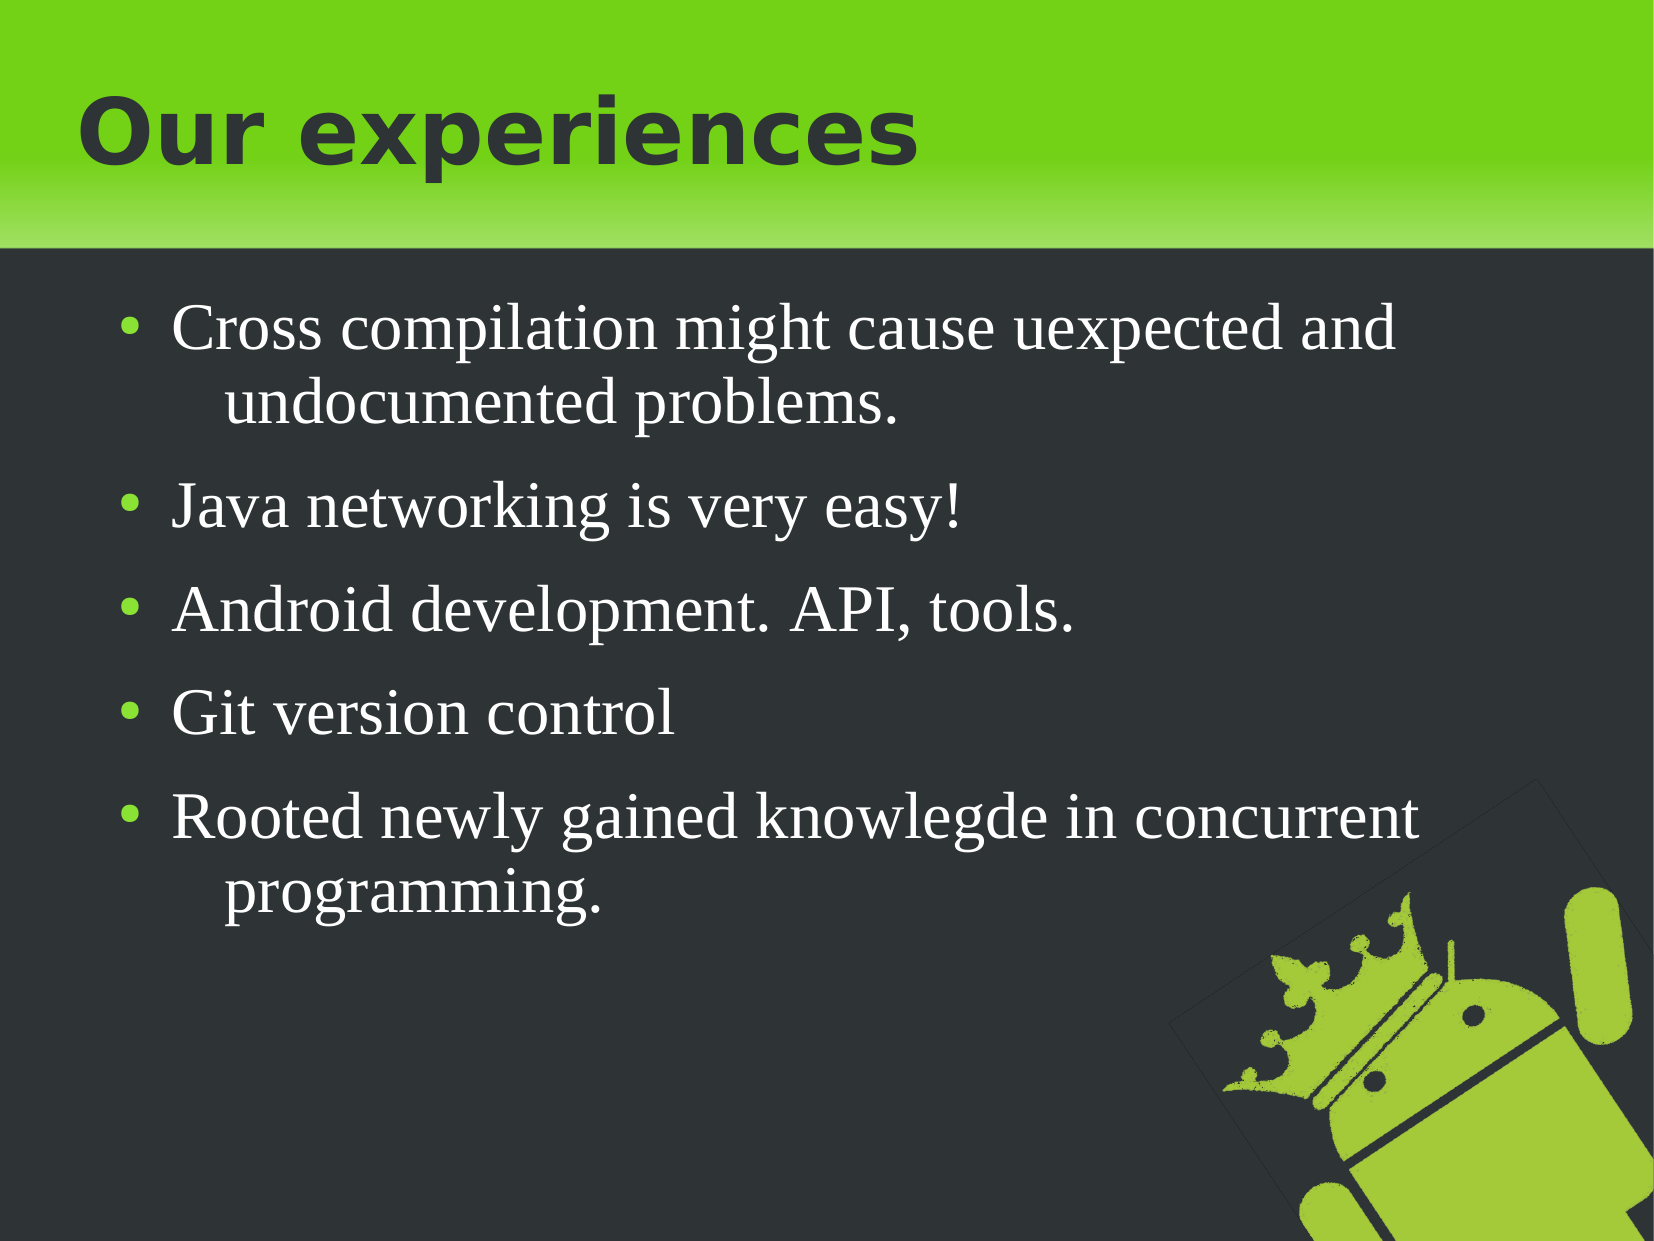

# Our experiences
Cross compilation might cause uexpected and undocumented problems.
Java networking is very easy!
Android development. API, tools.
Git version control
Rooted newly gained knowlegde in concurrent programming.